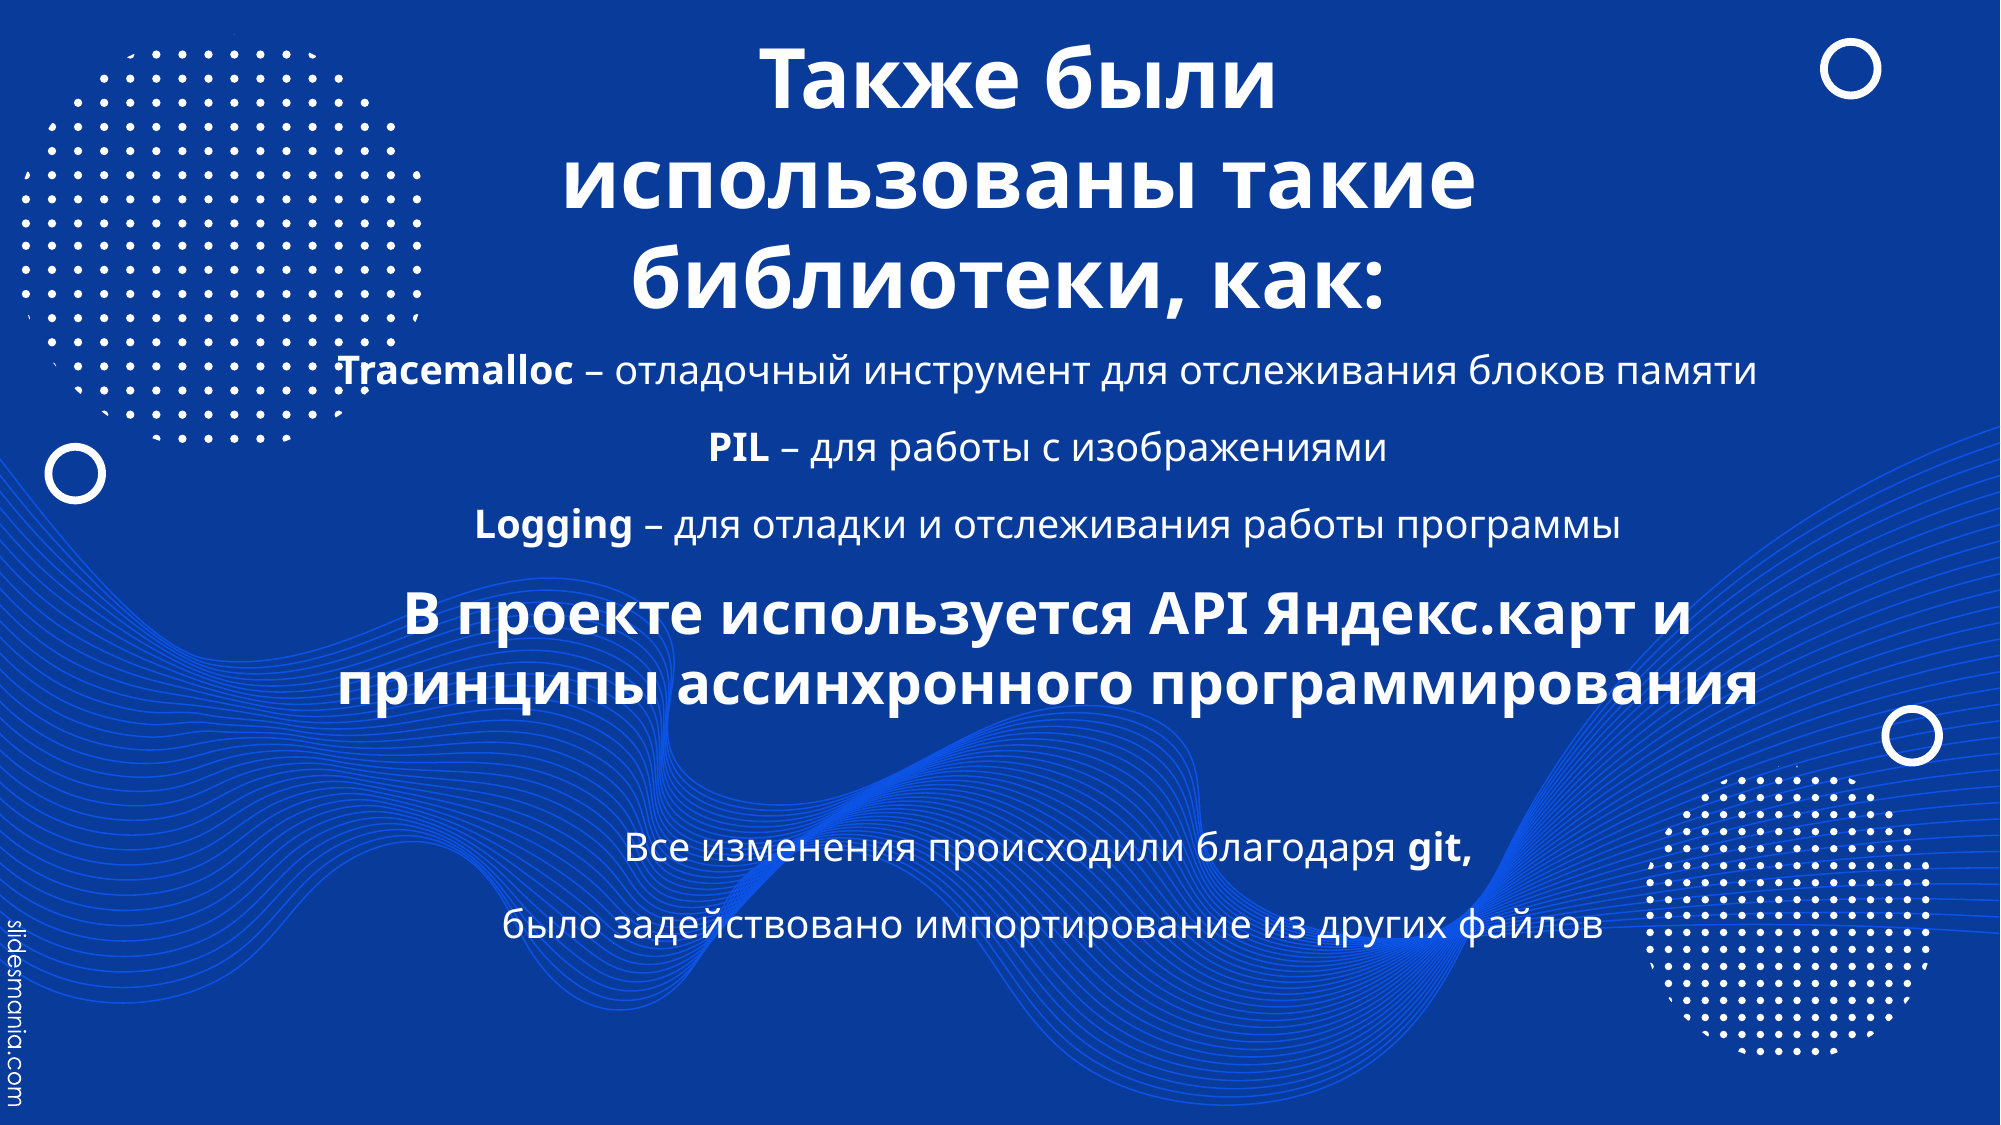

Также были использованы такие библиотеки, как:
# Tracemalloc – отладочный инструмент для отслеживания блоков памяти
PIL – для работы с изображениями
Logging – для отладки и отслеживания работы программы
В проекте используется API Яндекс.карт и принципы ассинхронного программирования
Все изменения происходили благодаря git,
 было задействовано импортирование из других файлов